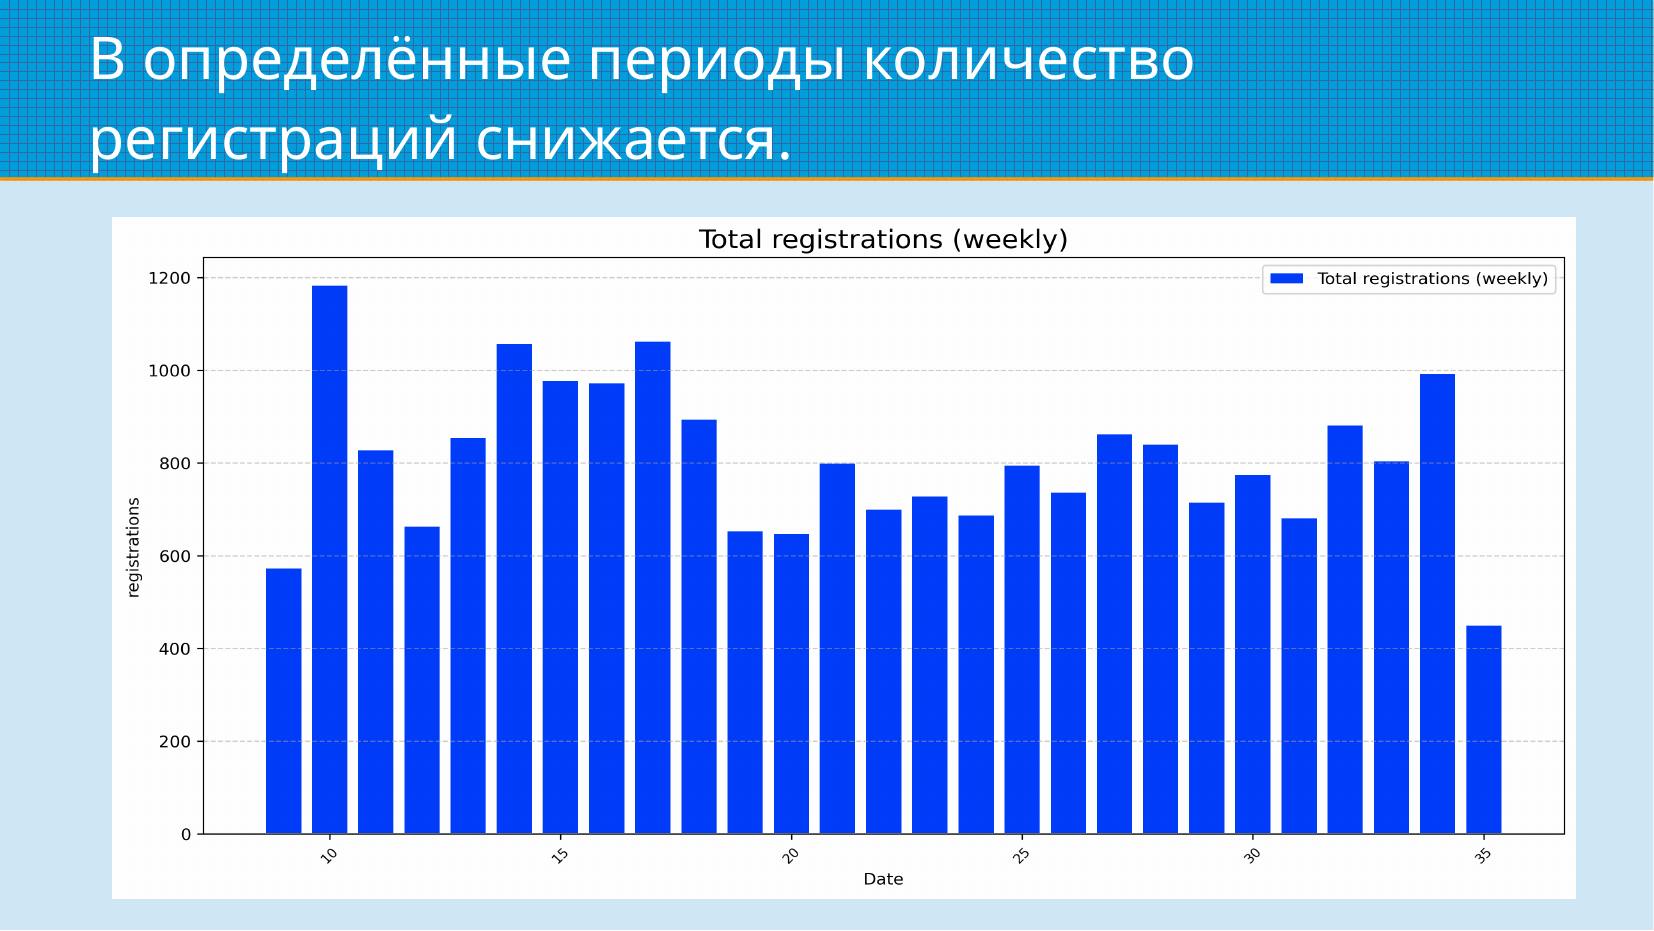

# В определённые периоды количество регистраций снижается.